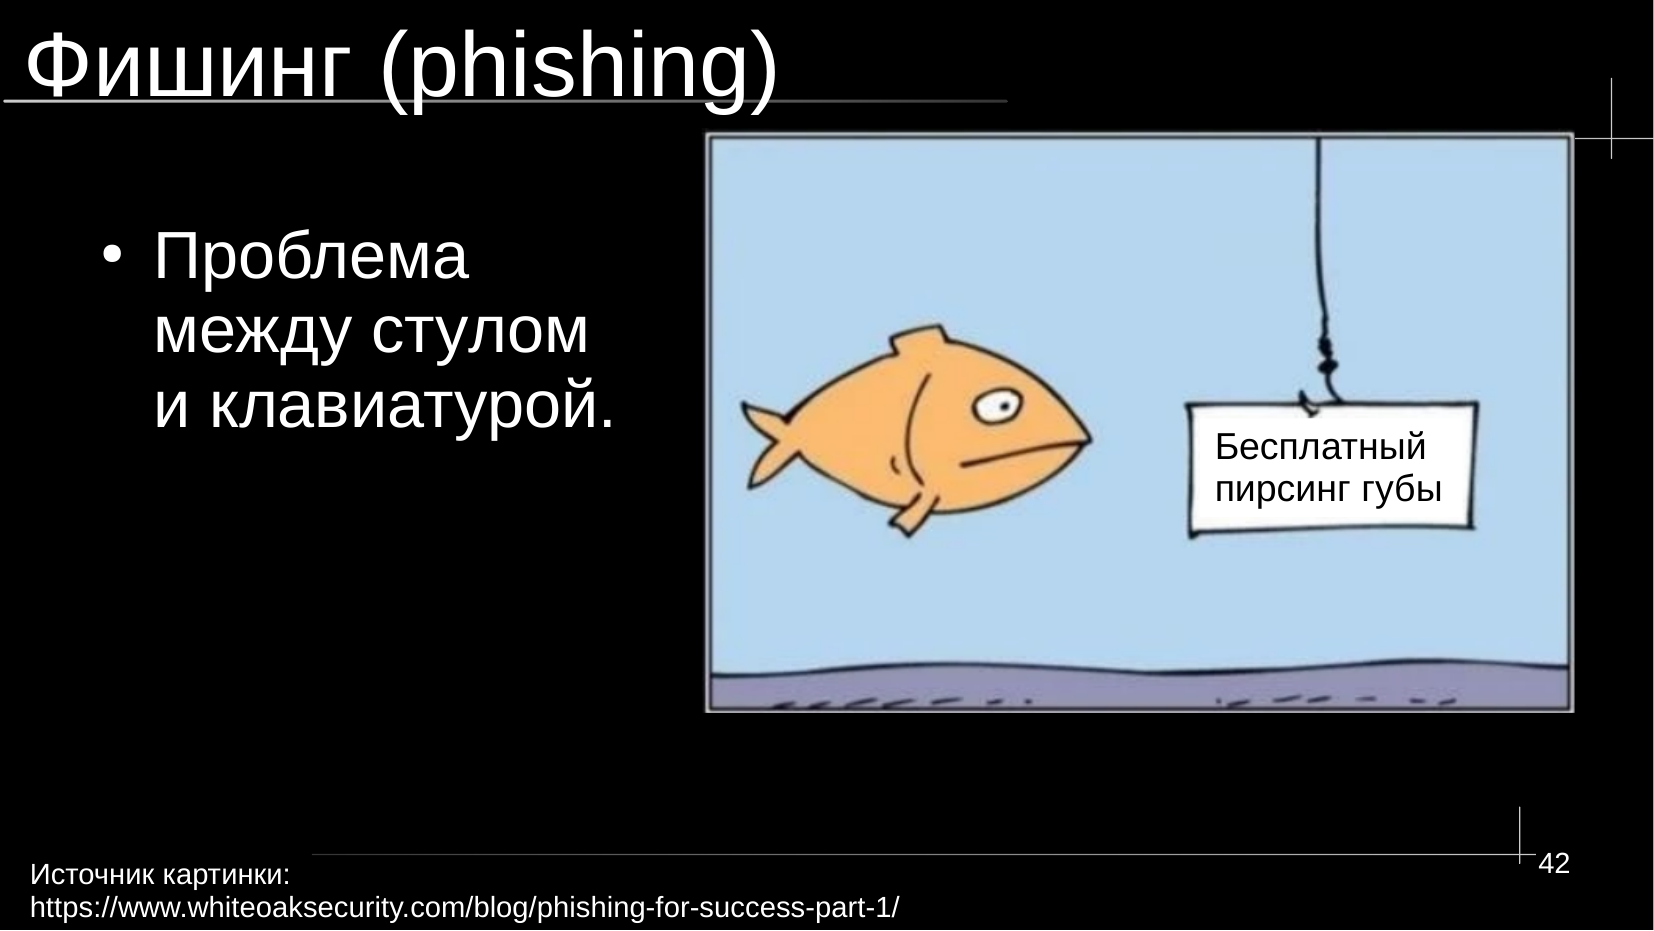

# Фишинг (phishing)
Проблема между стулом и клавиатурой.
Бесплатный пирсинг губы
42
Источник картинки:
https://www.whiteoaksecurity.com/blog/phishing-for-success-part-1/